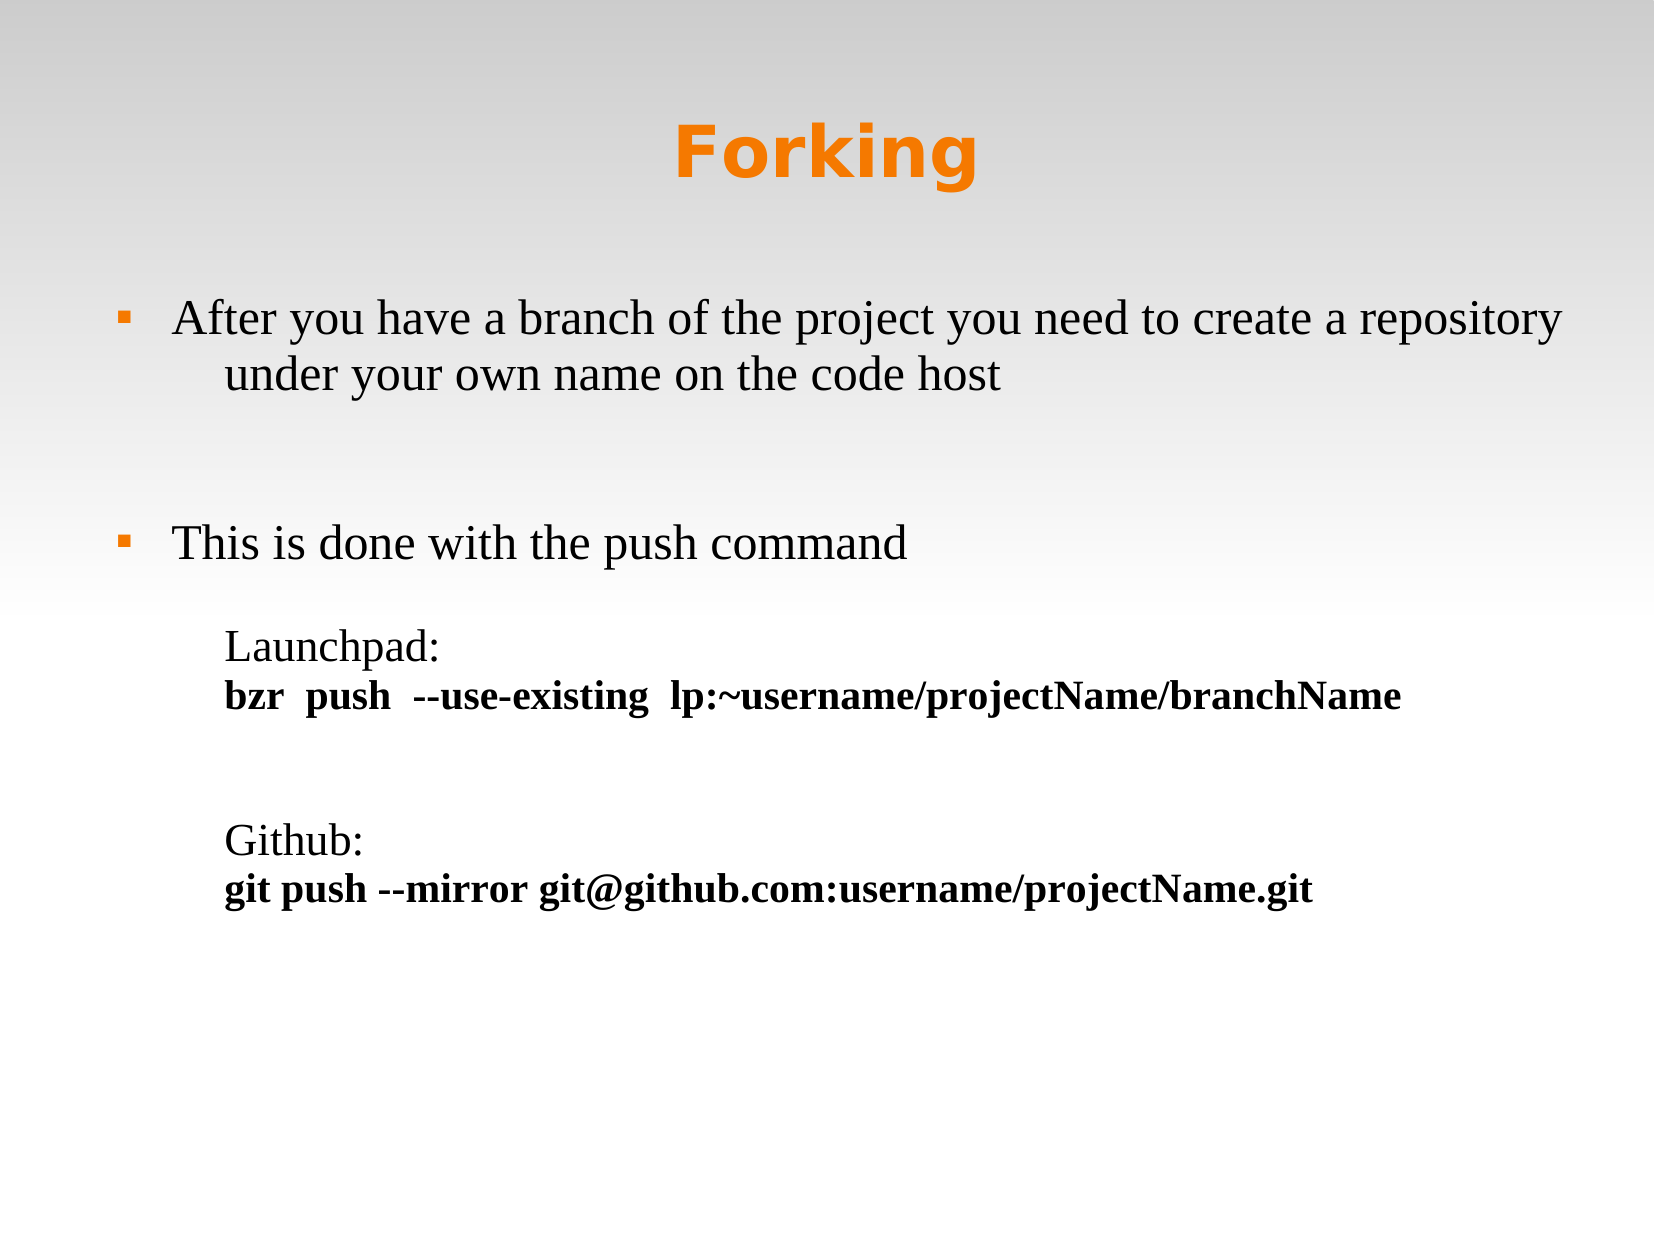

# Forking
After you have a branch of the project you need to create a repository under your own name on the code host
This is done with the push command
Launchpad:
bzr push --use-existing lp:~username/projectName/branchName
Github:
git push --mirror git@github.com:username/projectName.git